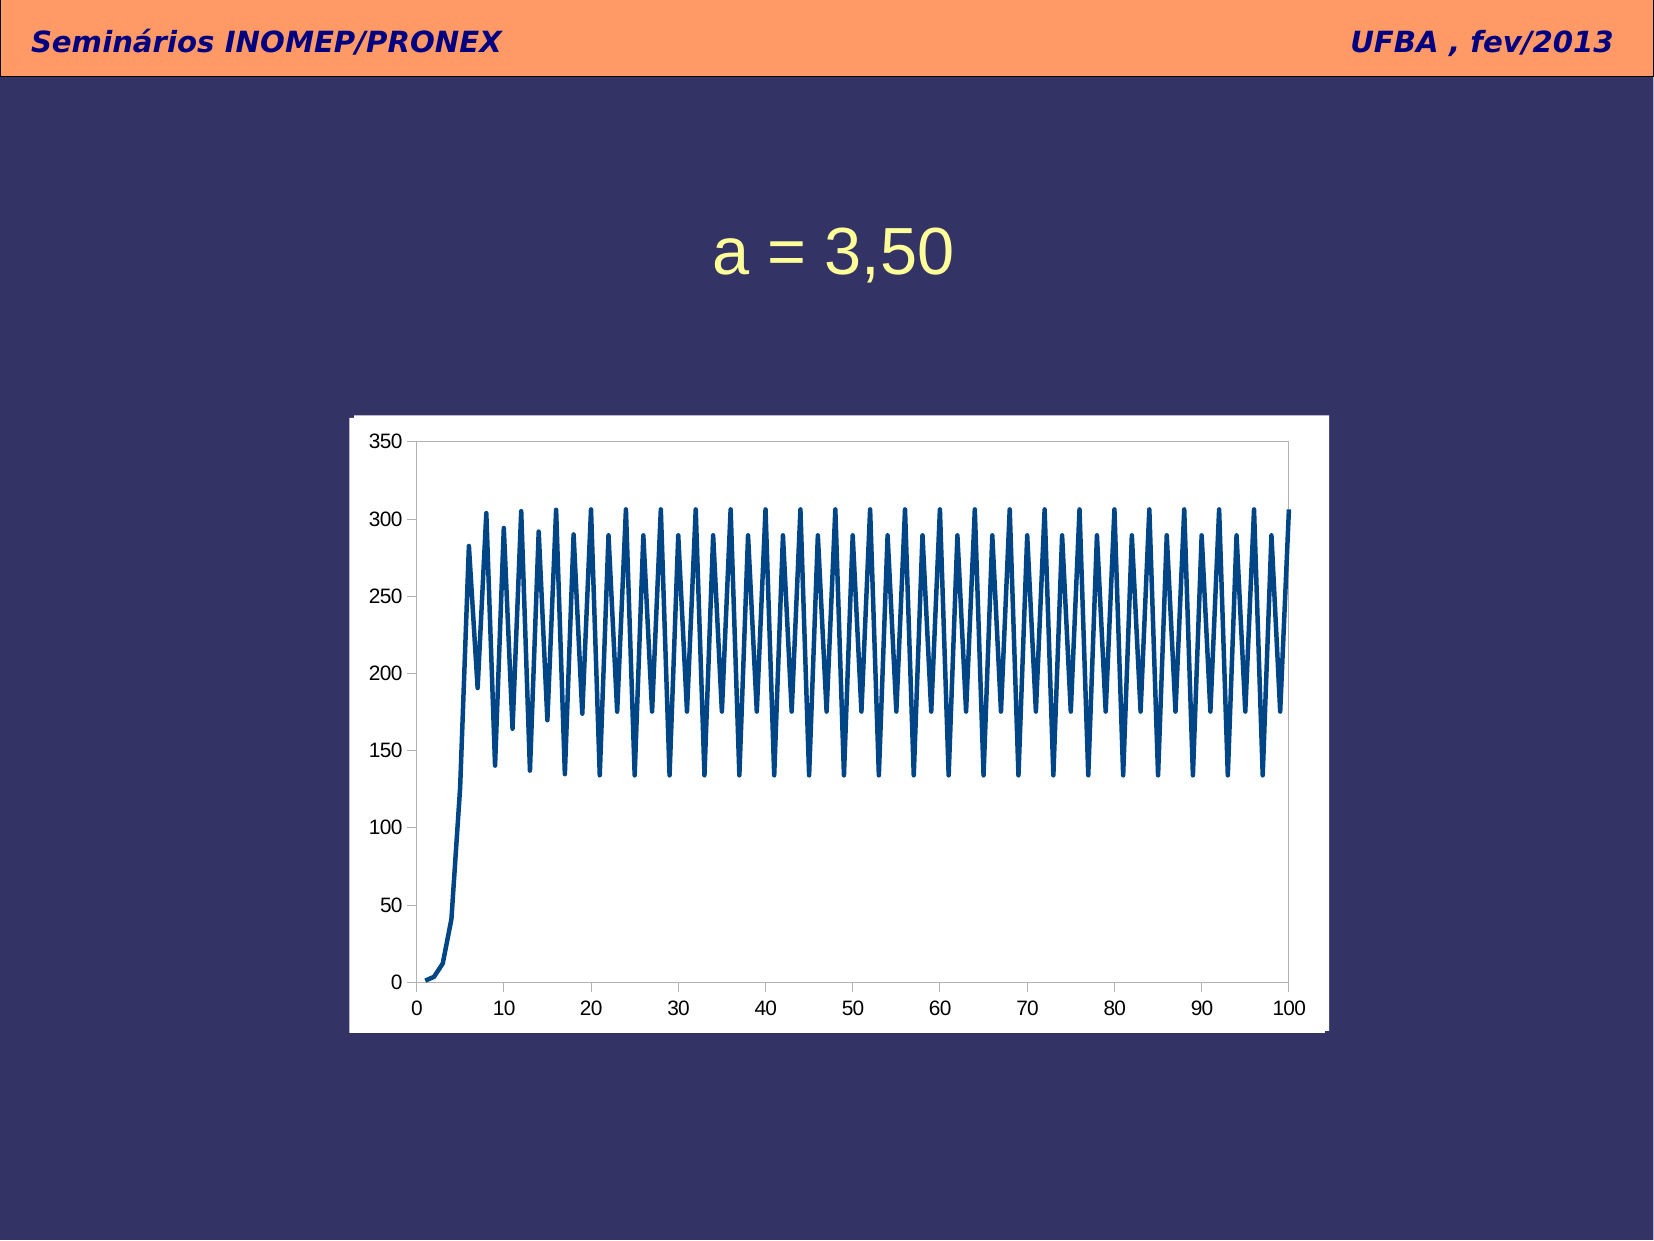

a = 3,50
### Chart
| Category | N | Parametros | |
|---|---|---|---|